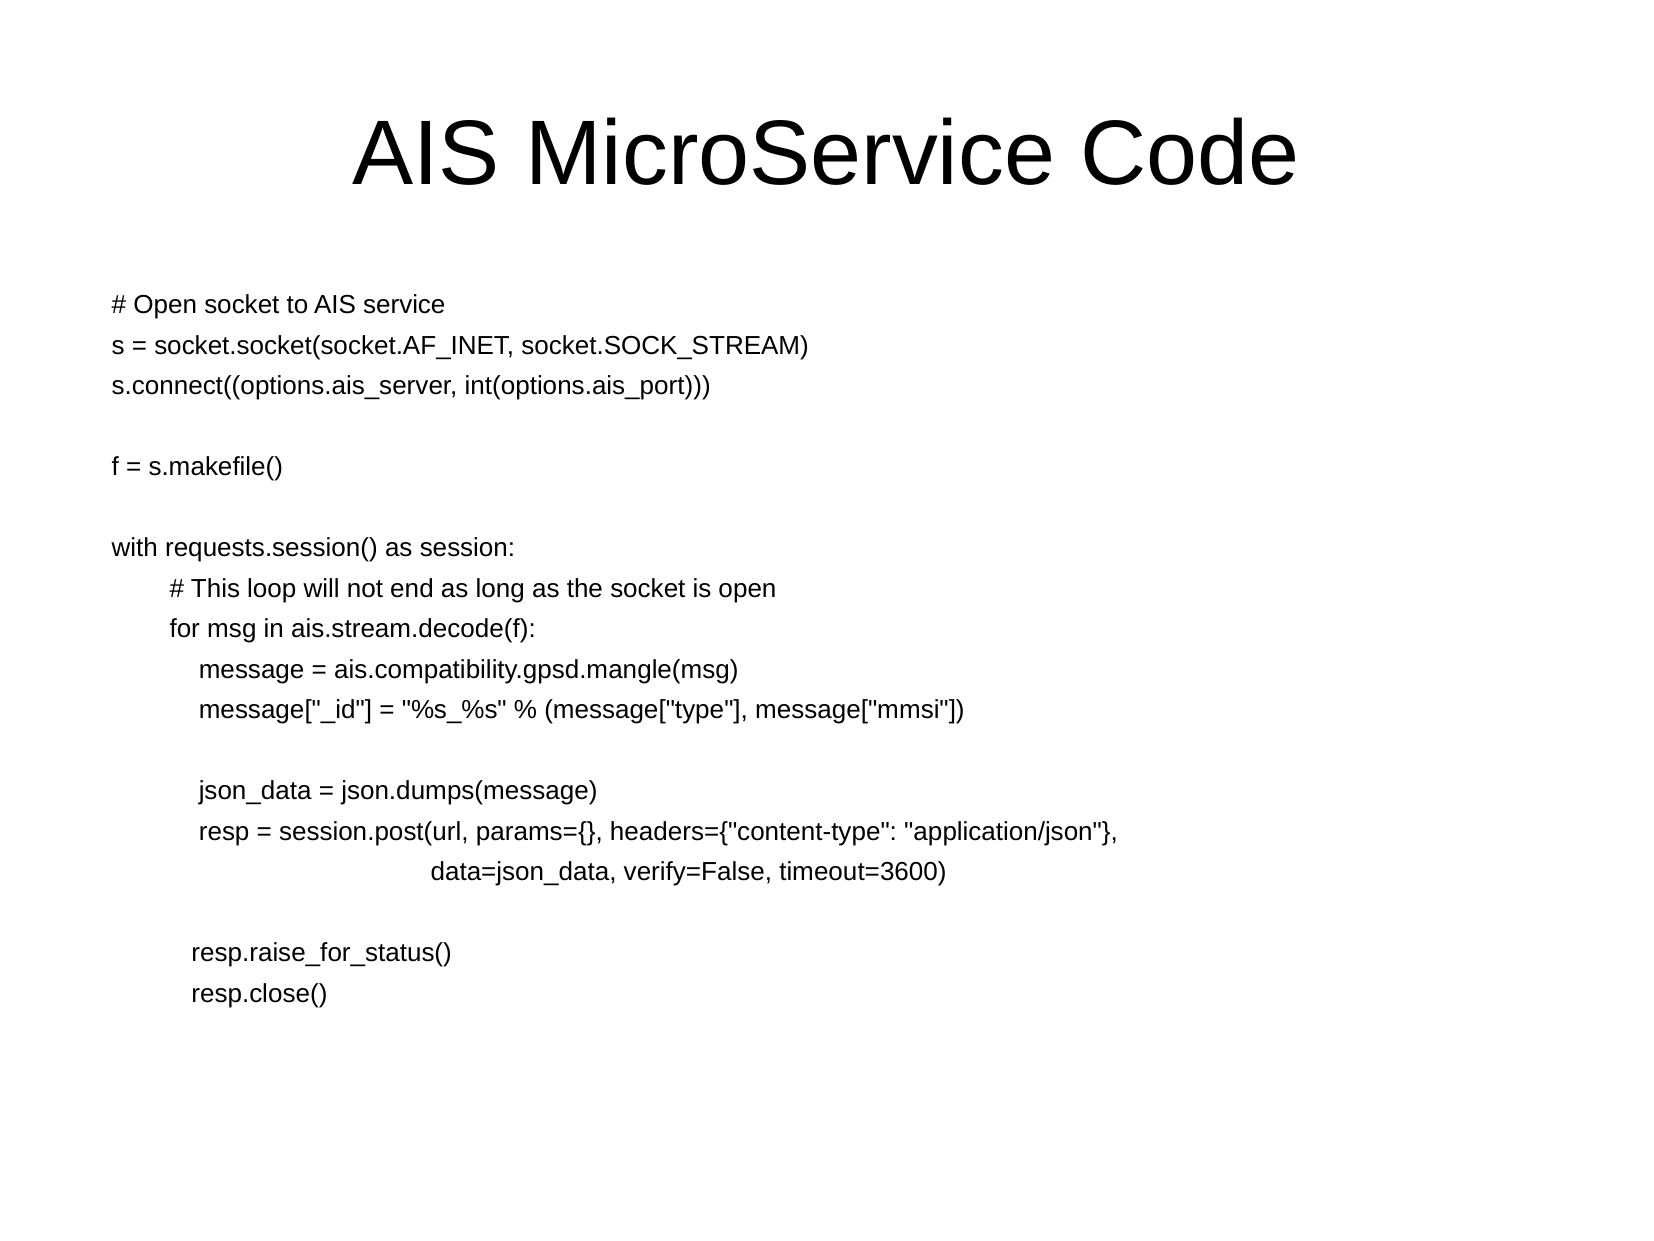

# AIS MicroService Code
 # Open socket to AIS service
 s = socket.socket(socket.AF_INET, socket.SOCK_STREAM)
 s.connect((options.ais_server, int(options.ais_port)))
 f = s.makefile()
 with requests.session() as session:
 # This loop will not end as long as the socket is open
 for msg in ais.stream.decode(f):
 message = ais.compatibility.gpsd.mangle(msg)
 message["_id"] = "%s_%s" % (message["type"], message["mmsi"])
 json_data = json.dumps(message)
 resp = session.post(url, params={}, headers={"content-type": "application/json"},
 data=json_data, verify=False, timeout=3600)
 resp.raise_for_status()
 resp.close()